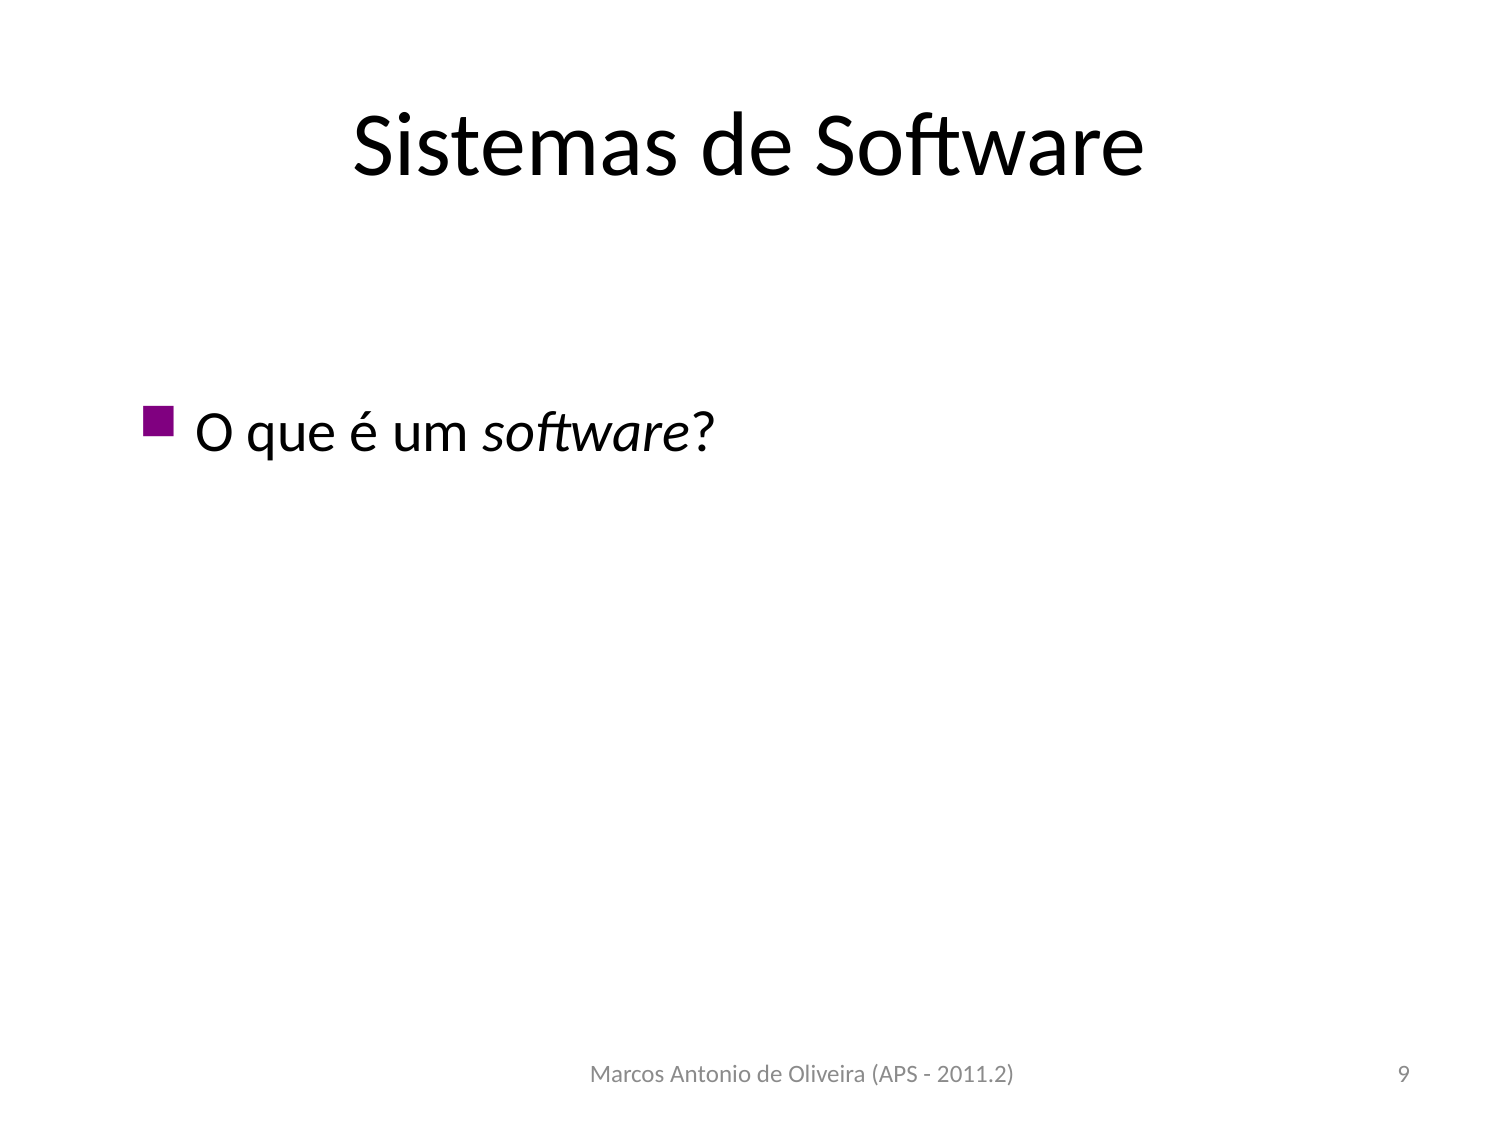

# Sistemas de Software
O que é um software?
Marcos Antonio de Oliveira (APS - 2011.2)